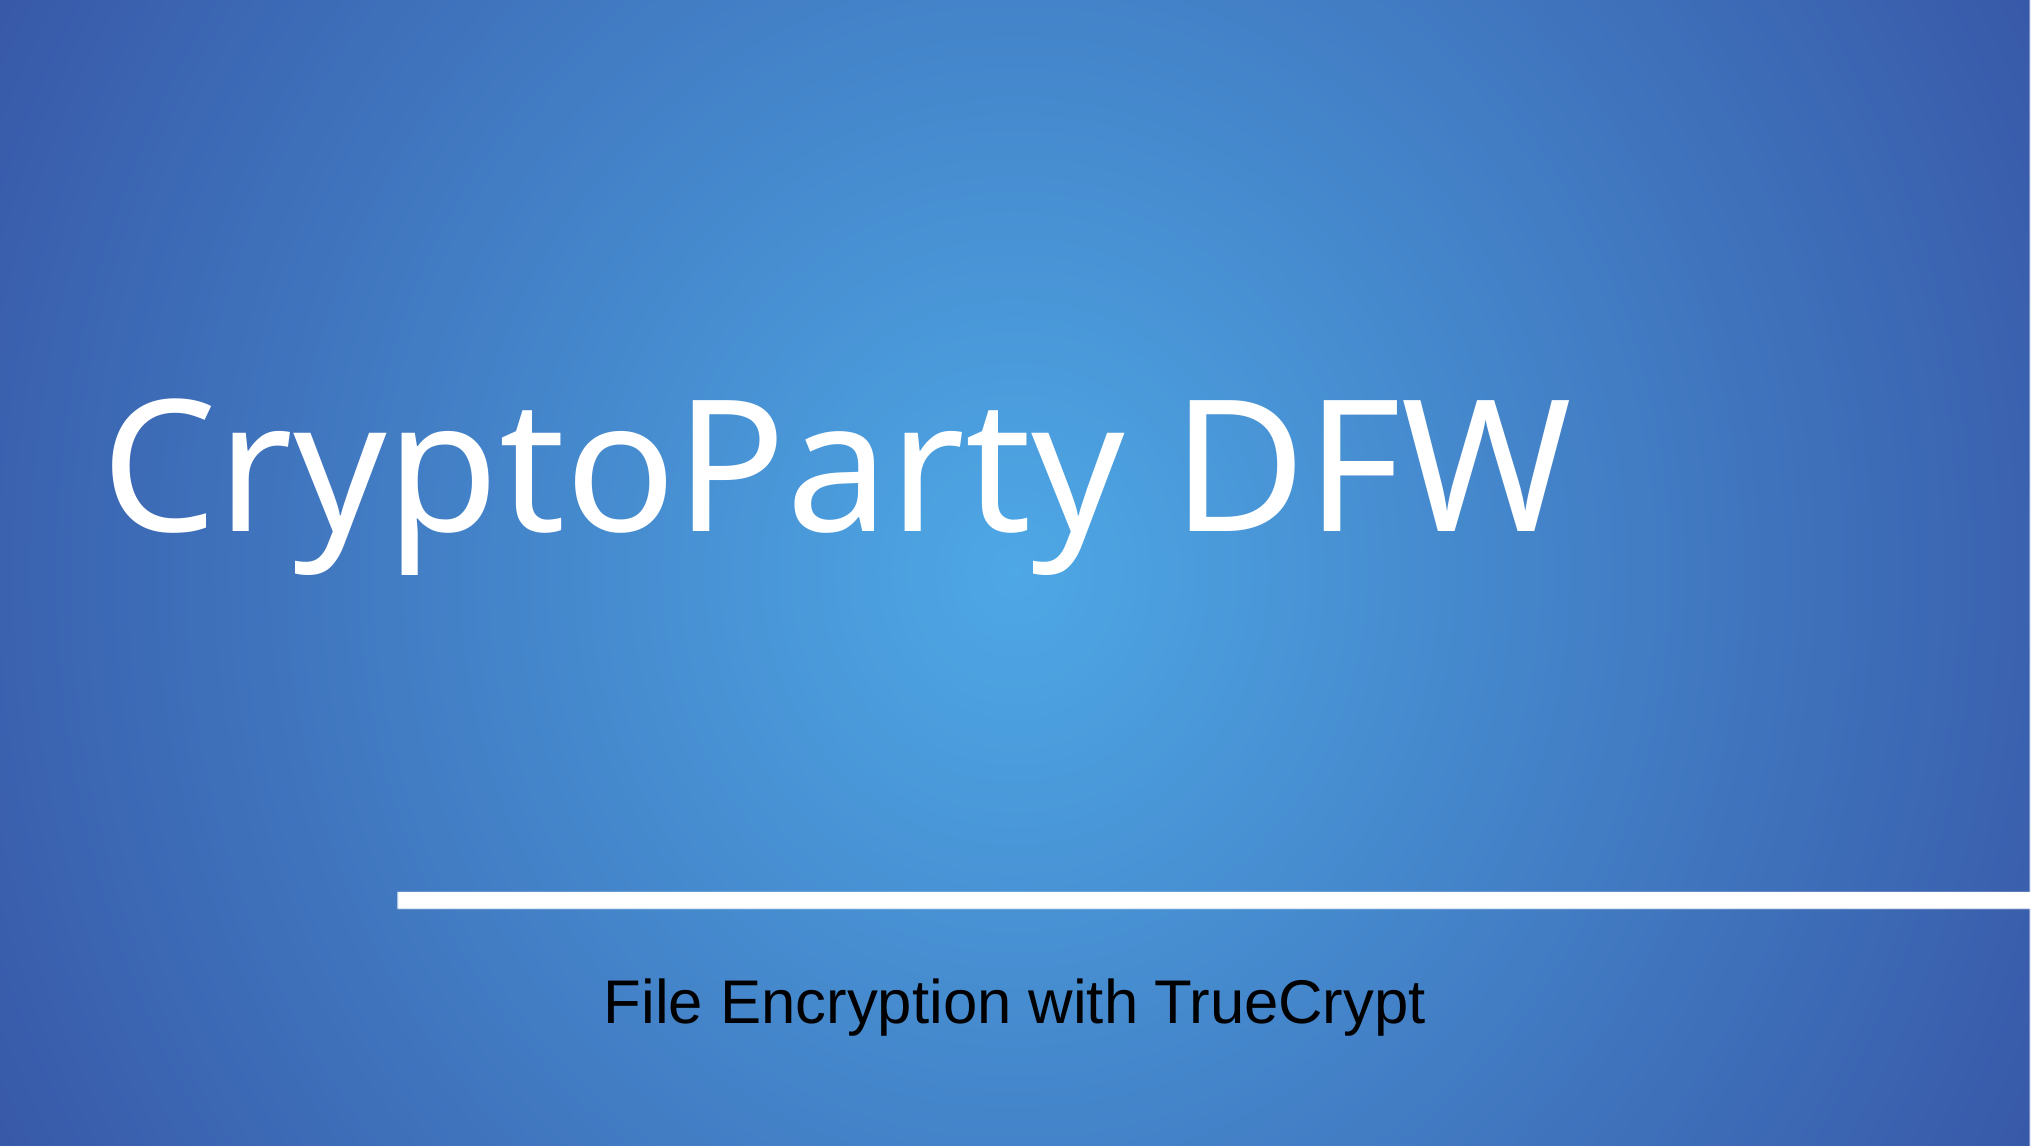

# CryptoParty DFW
File Encryption with TrueCrypt